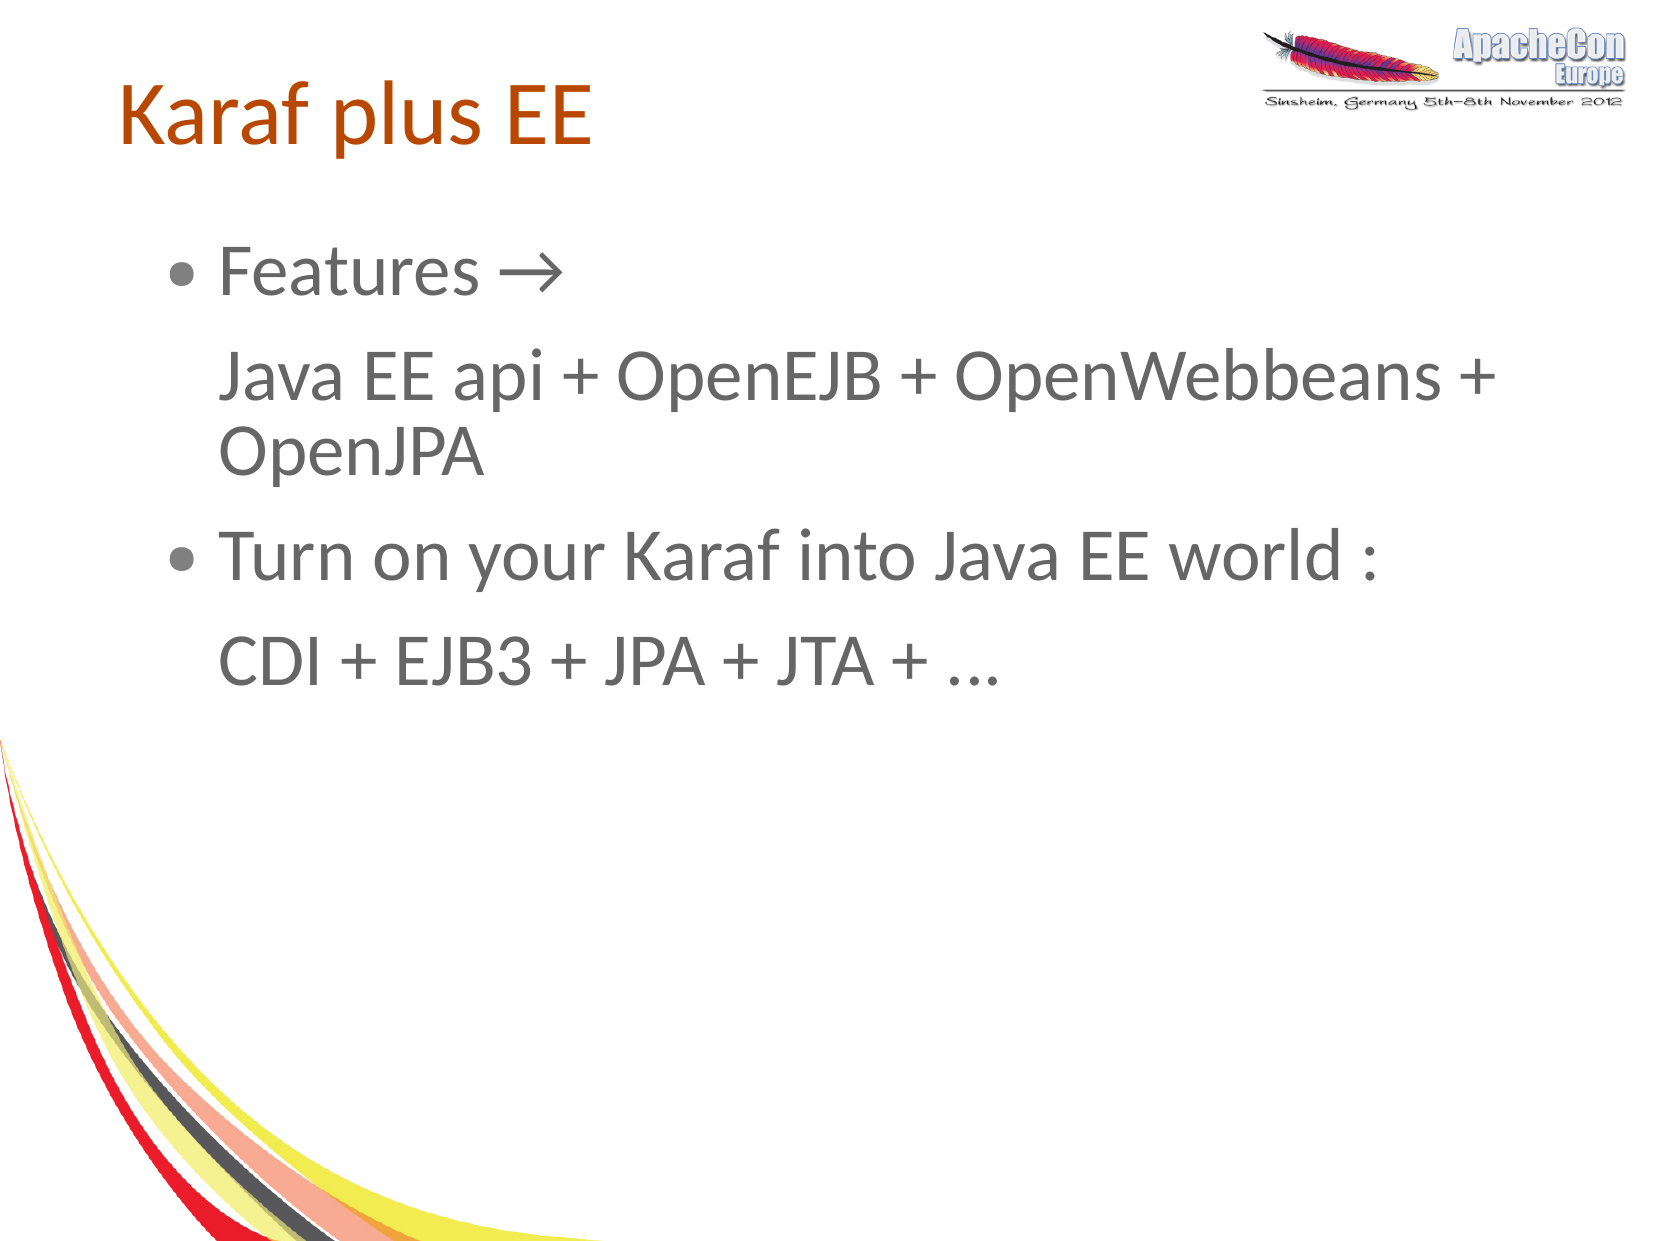

# Karaf plus EE
Features →
Java EE api + OpenEJB + OpenWebbeans + OpenJPA
Turn on your Karaf into Java EE world :
CDI + EJB3 + JPA + JTA + ...